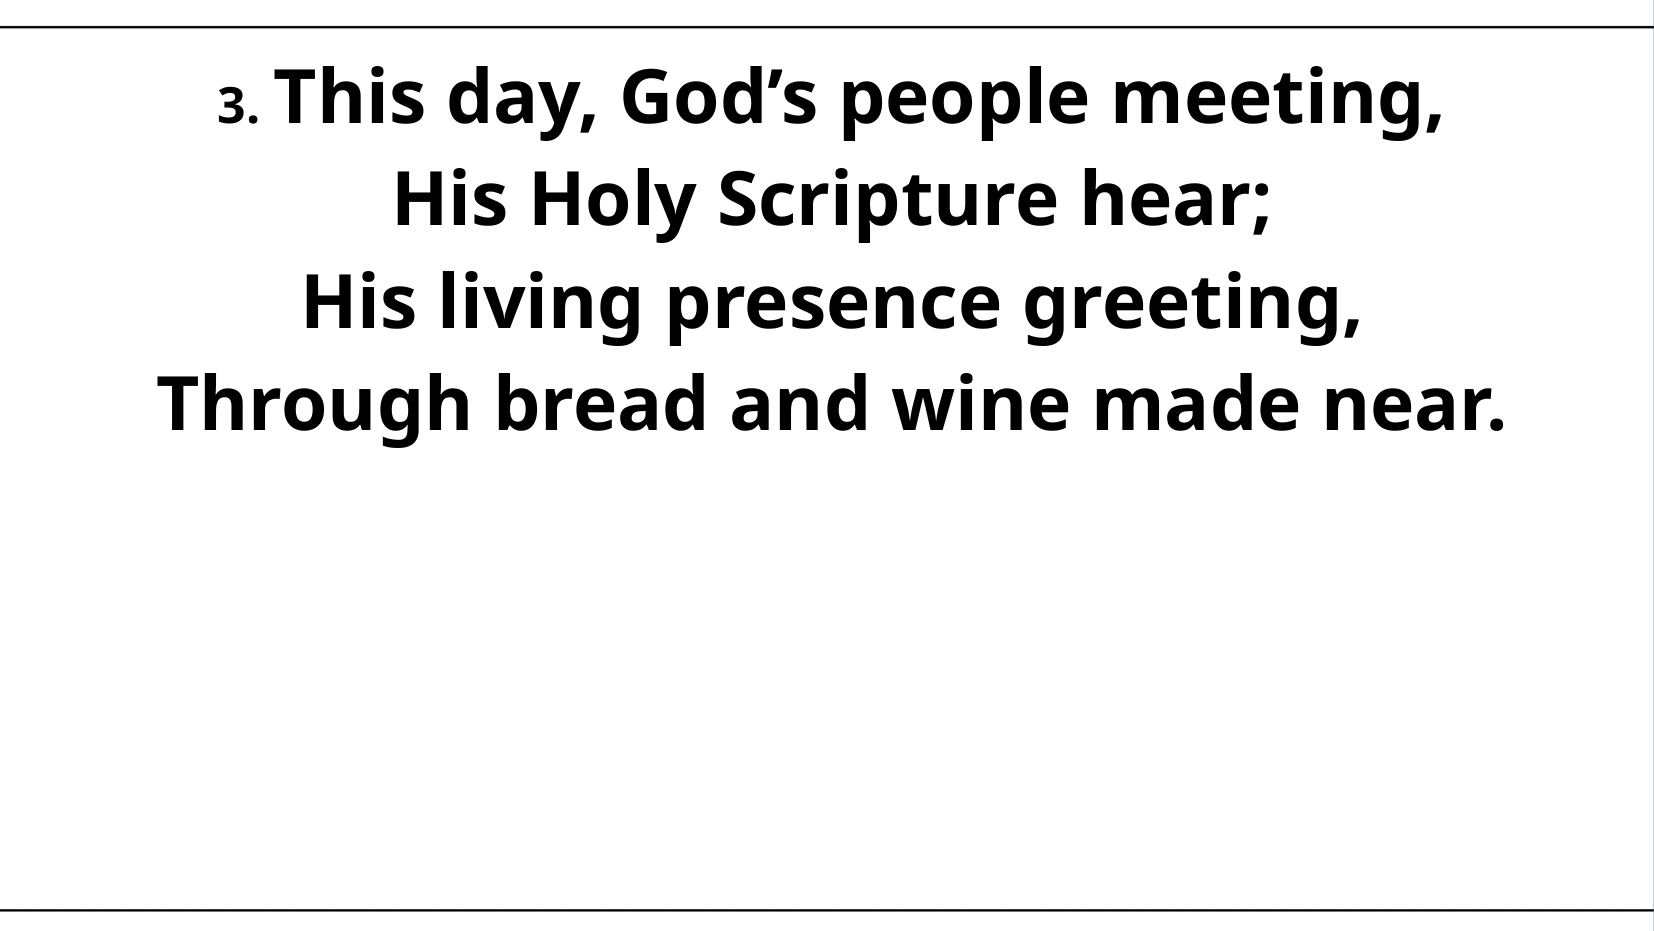

3. This day, God’s people meeting,
His Holy Scripture hear;
His living presence greeting,
Through bread and wine made near.